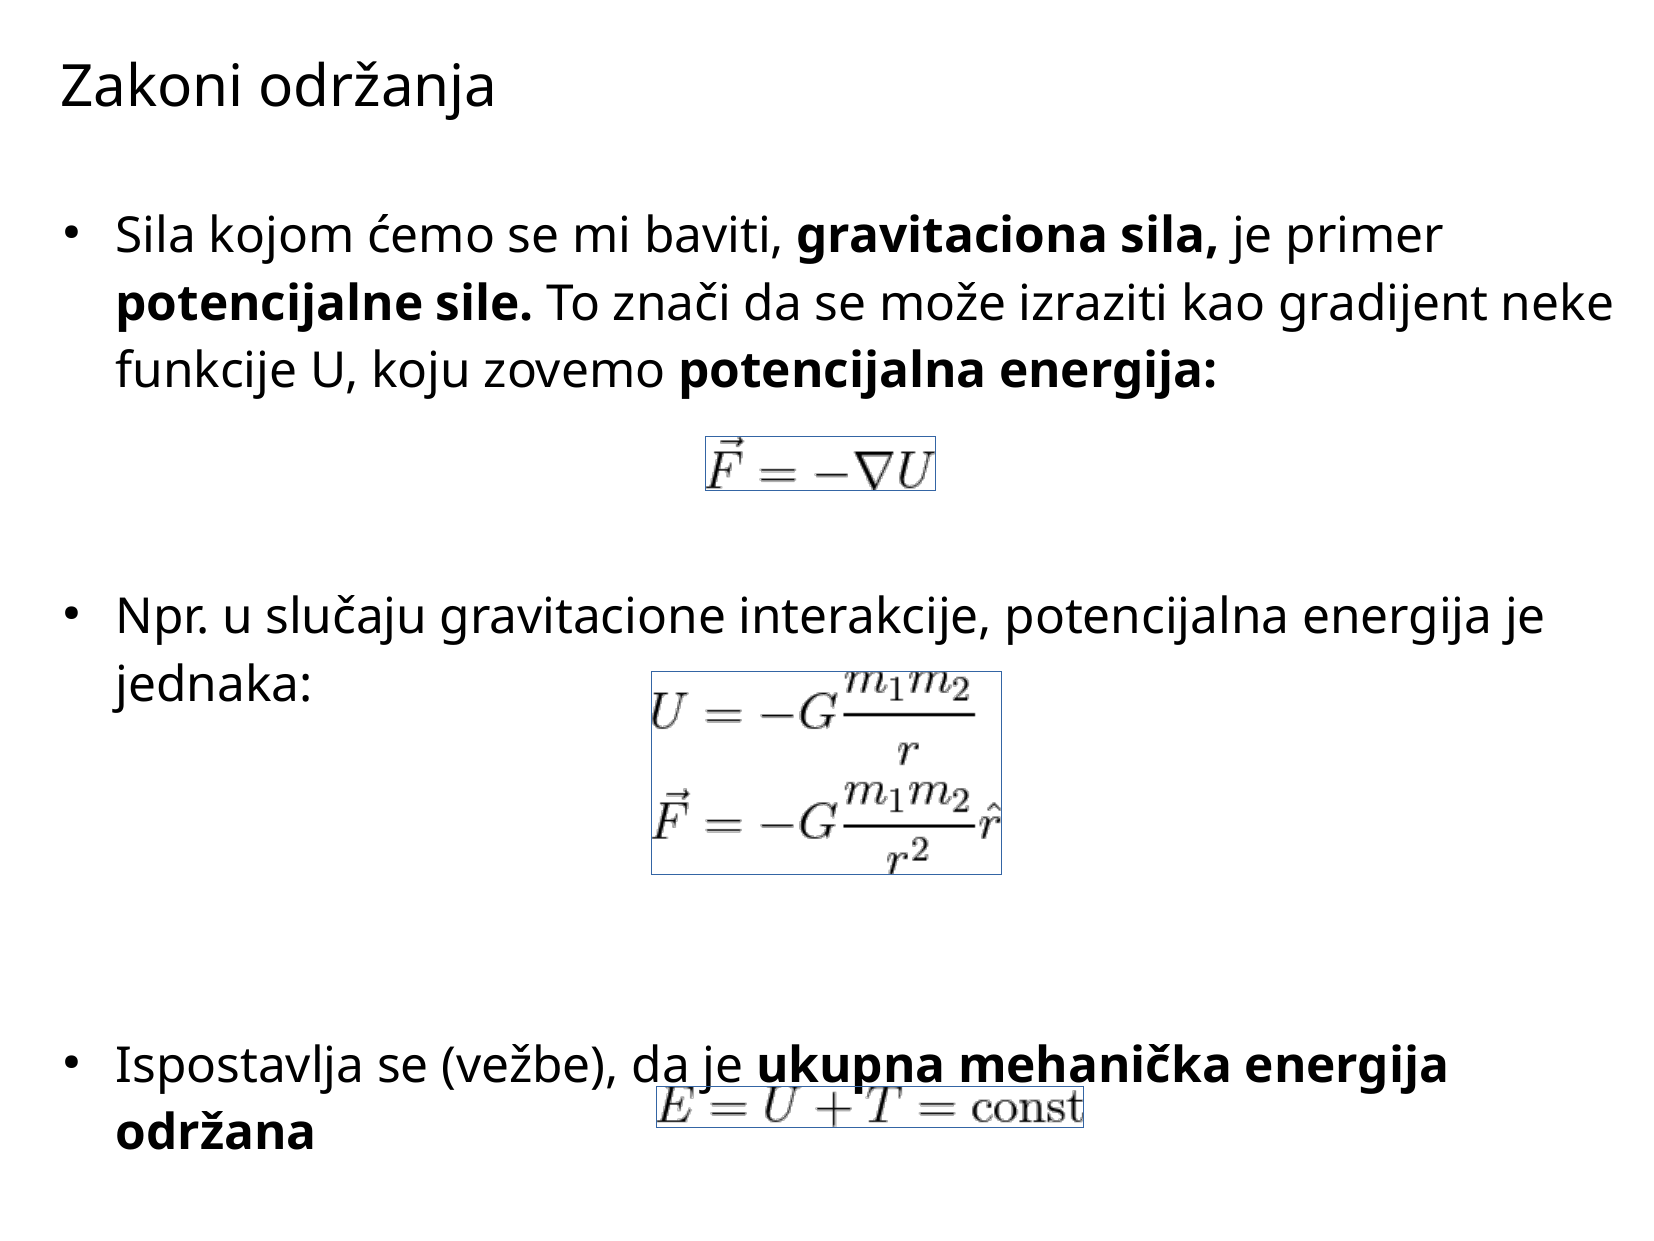

# Zakoni održanja
Sila kojom ćemo se mi baviti, gravitaciona sila, je primer potencijalne sile. To znači da se može izraziti kao gradijent neke funkcije U, koju zovemo potencijalna energija:
Npr. u slučaju gravitacione interakcije, potencijalna energija je jednaka:
Ispostavlja se (vežbe), da je ukupna mehanička energija održana